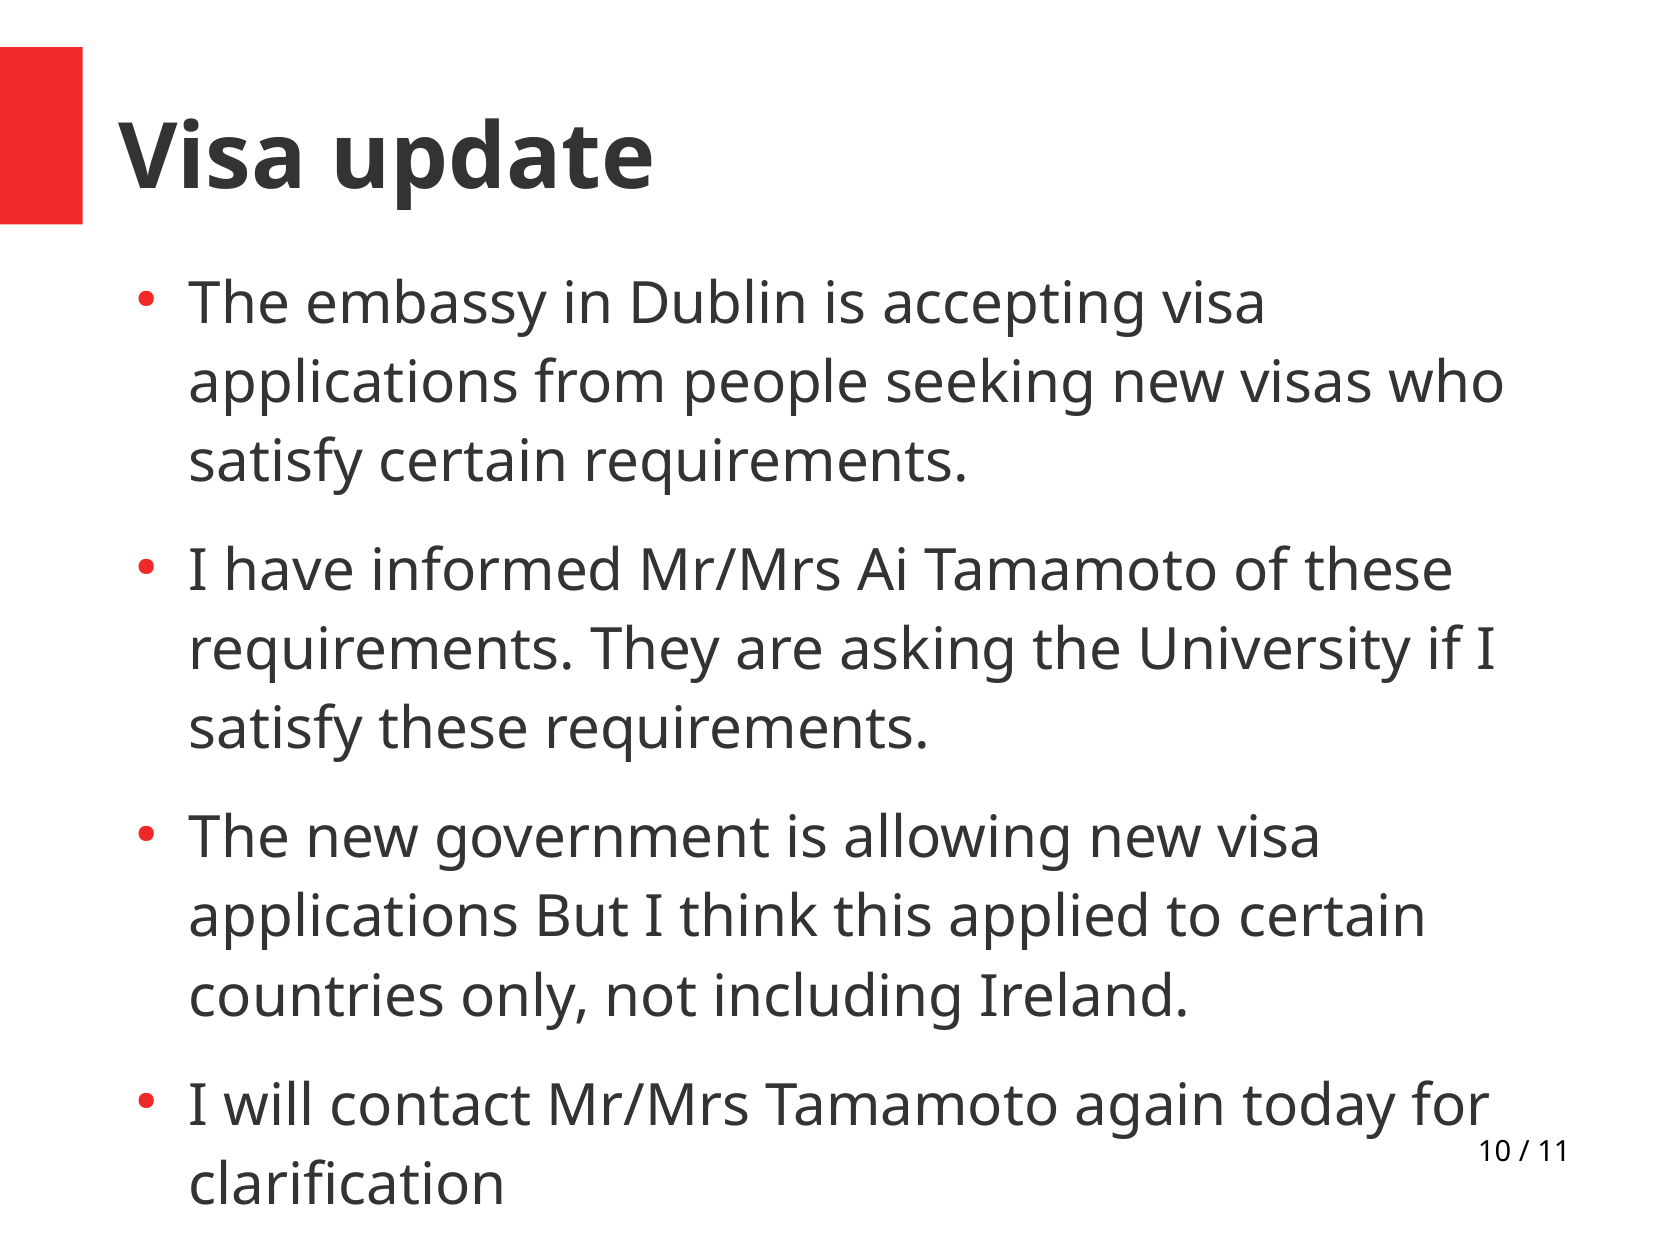

# Visa update
The embassy in Dublin is accepting visa applications from people seeking new visas who satisfy certain requirements.
I have informed Mr/Mrs Ai Tamamoto of these requirements. They are asking the University if I satisfy these requirements.
The new government is allowing new visa applications But I think this applied to certain countries only, not including Ireland.
I will contact Mr/Mrs Tamamoto again today for clarification
10